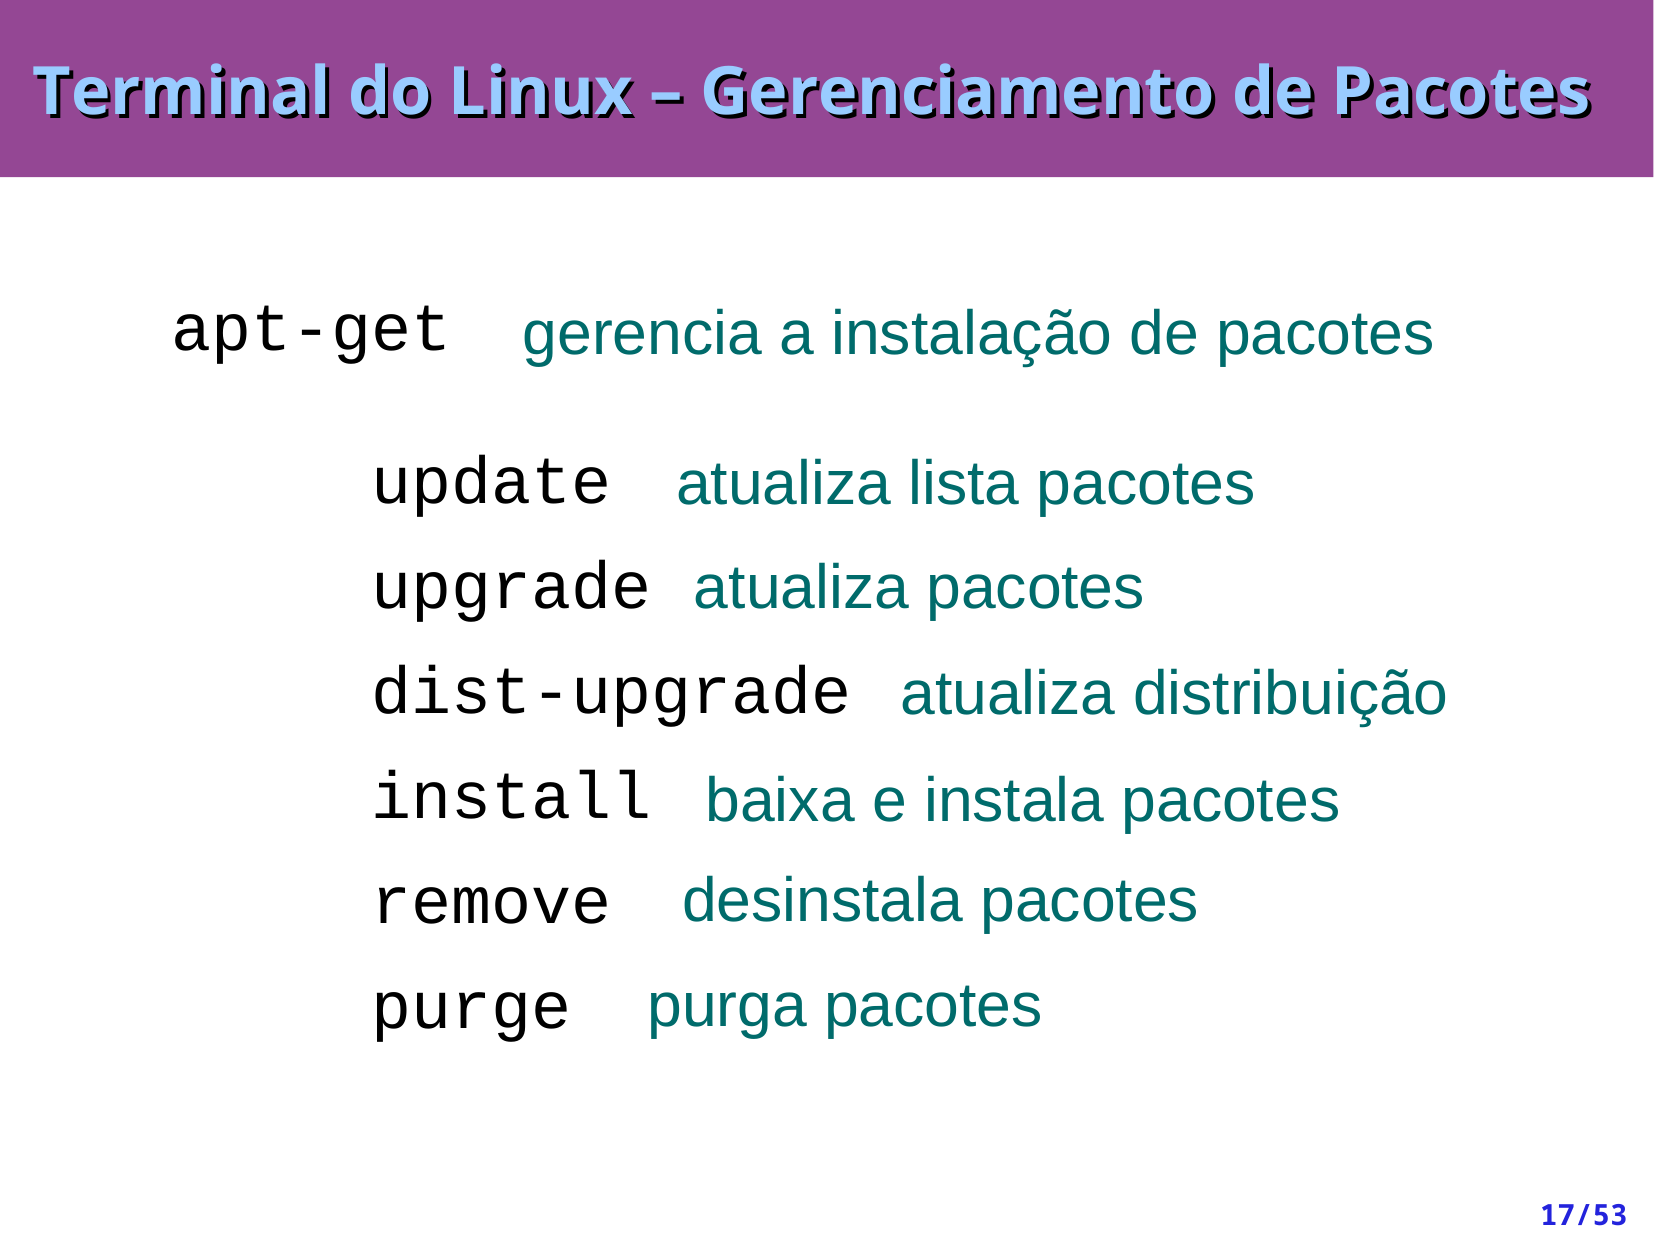

# Terminal do Linux – Gerenciamento de Pacotes
gerencia a instalação de pacotes
apt-get
 update
 upgrade
 dist-upgrade
 install
 remove
 purge
atualiza lista pacotes
atualiza pacotes
atualiza distribuição
baixa e instala pacotes
desinstala pacotes
purga pacotes
17